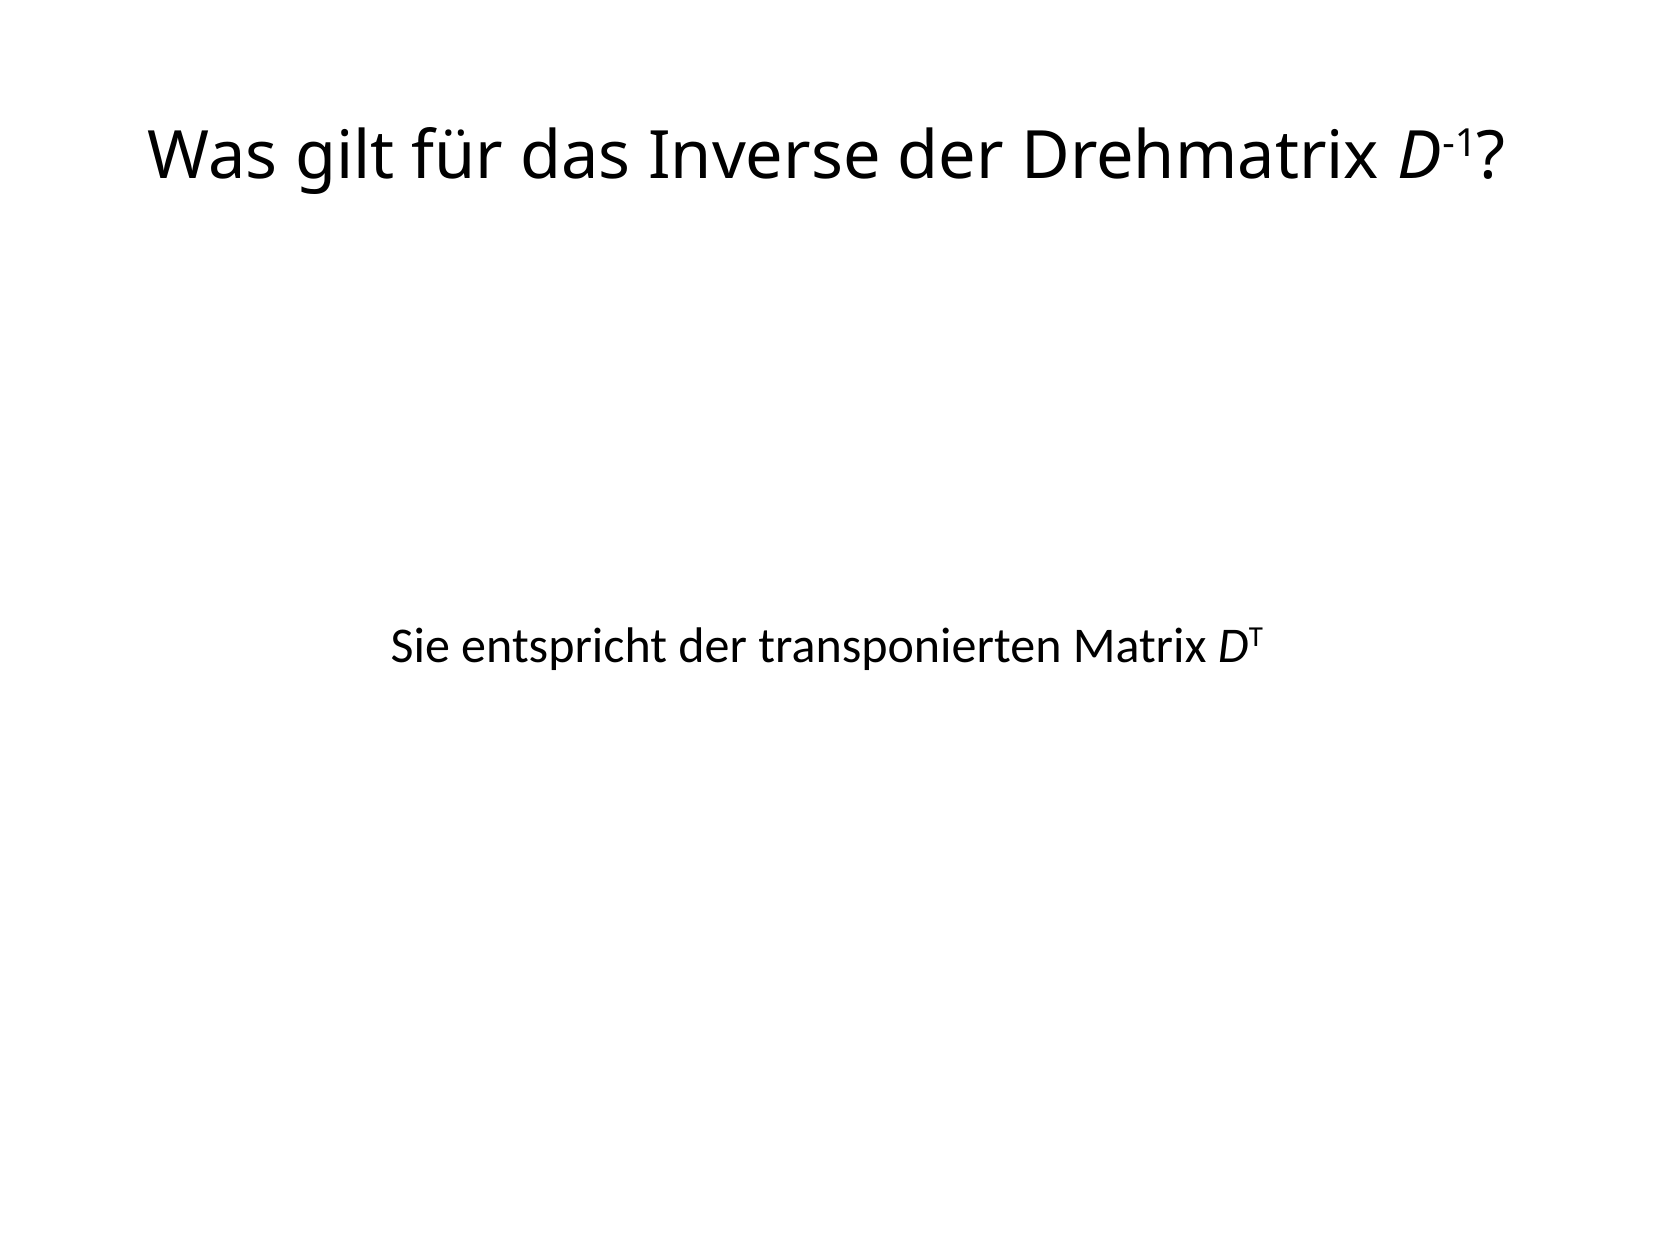

# Was gilt für das Inverse der Drehmatrix D-1?
Sie entspricht der transponierten Matrix DT